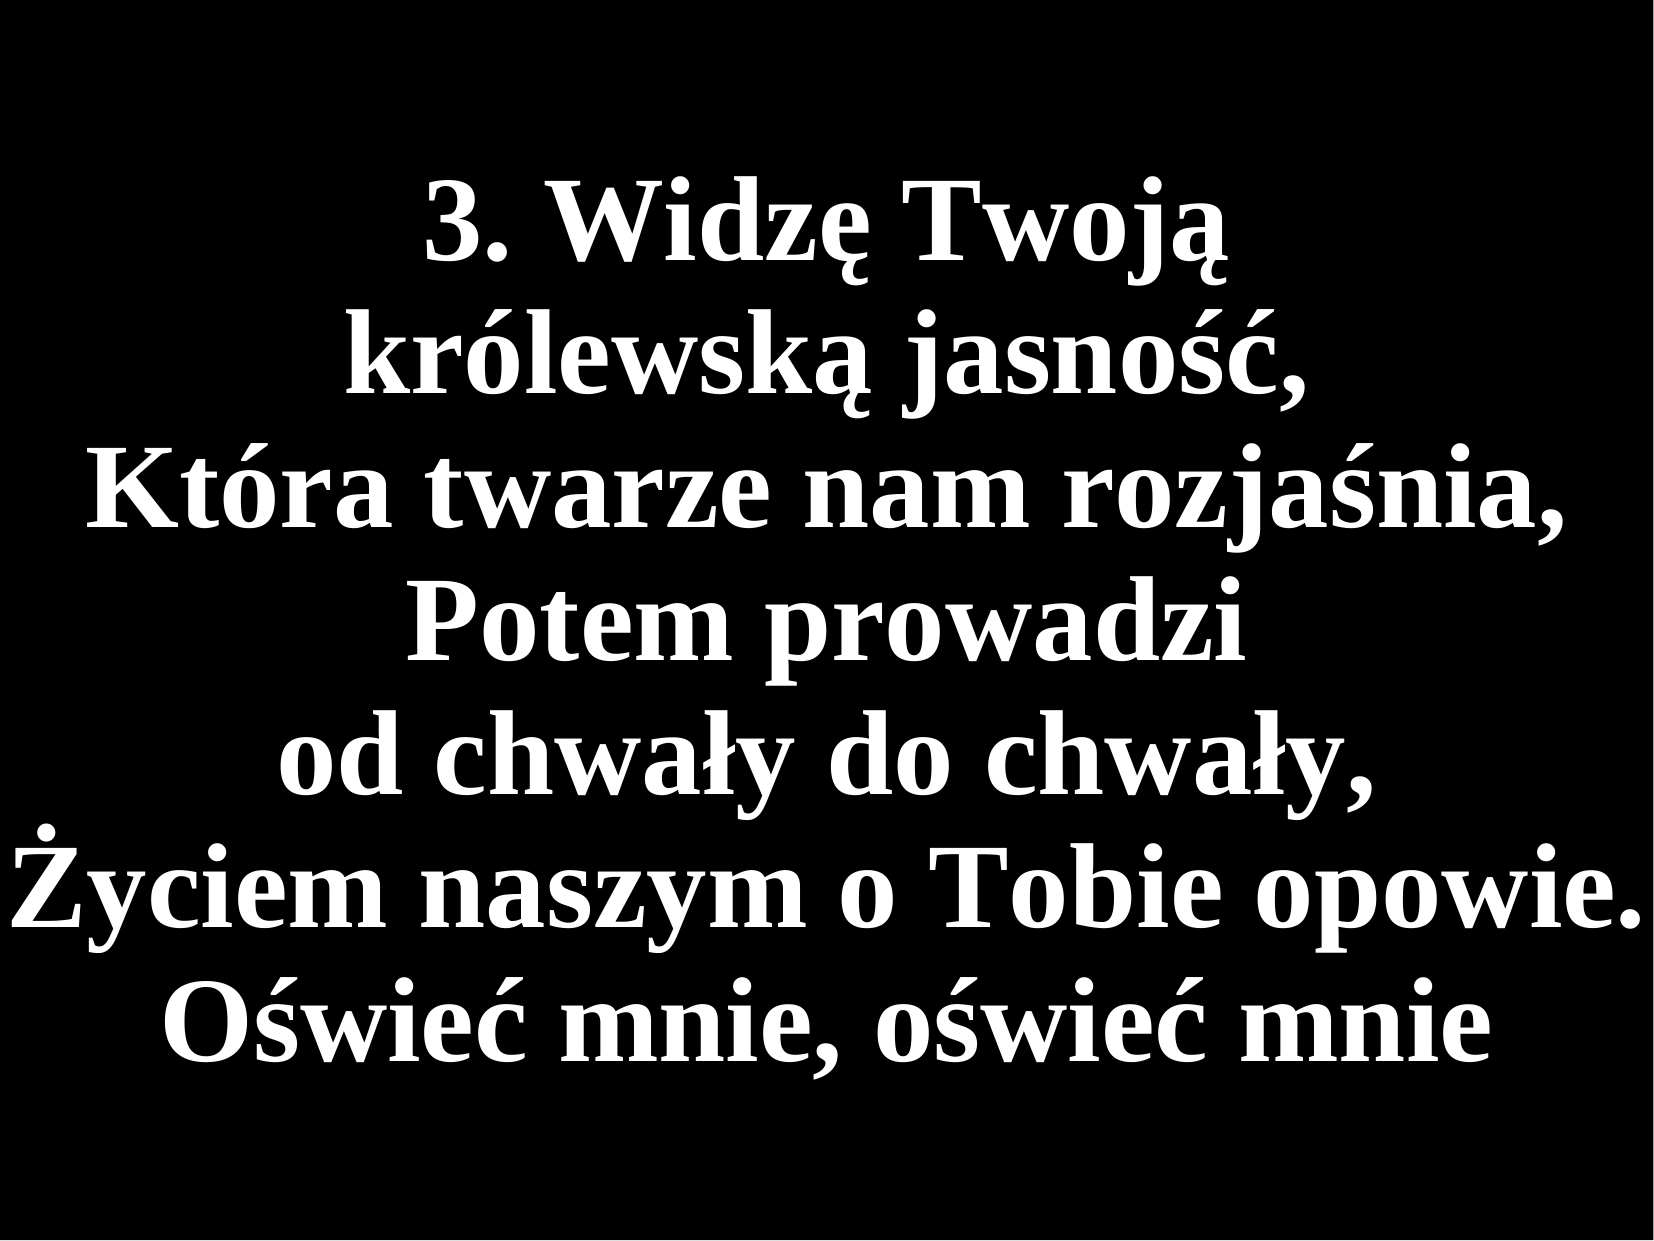

# 3. Widzę Twoją królewską jasność, Która twarze nam rozjaśnia, Potem prowadzi od chwały do chwały, Życiem naszym o Tobie opowie. Oświeć mnie, oświeć mnie